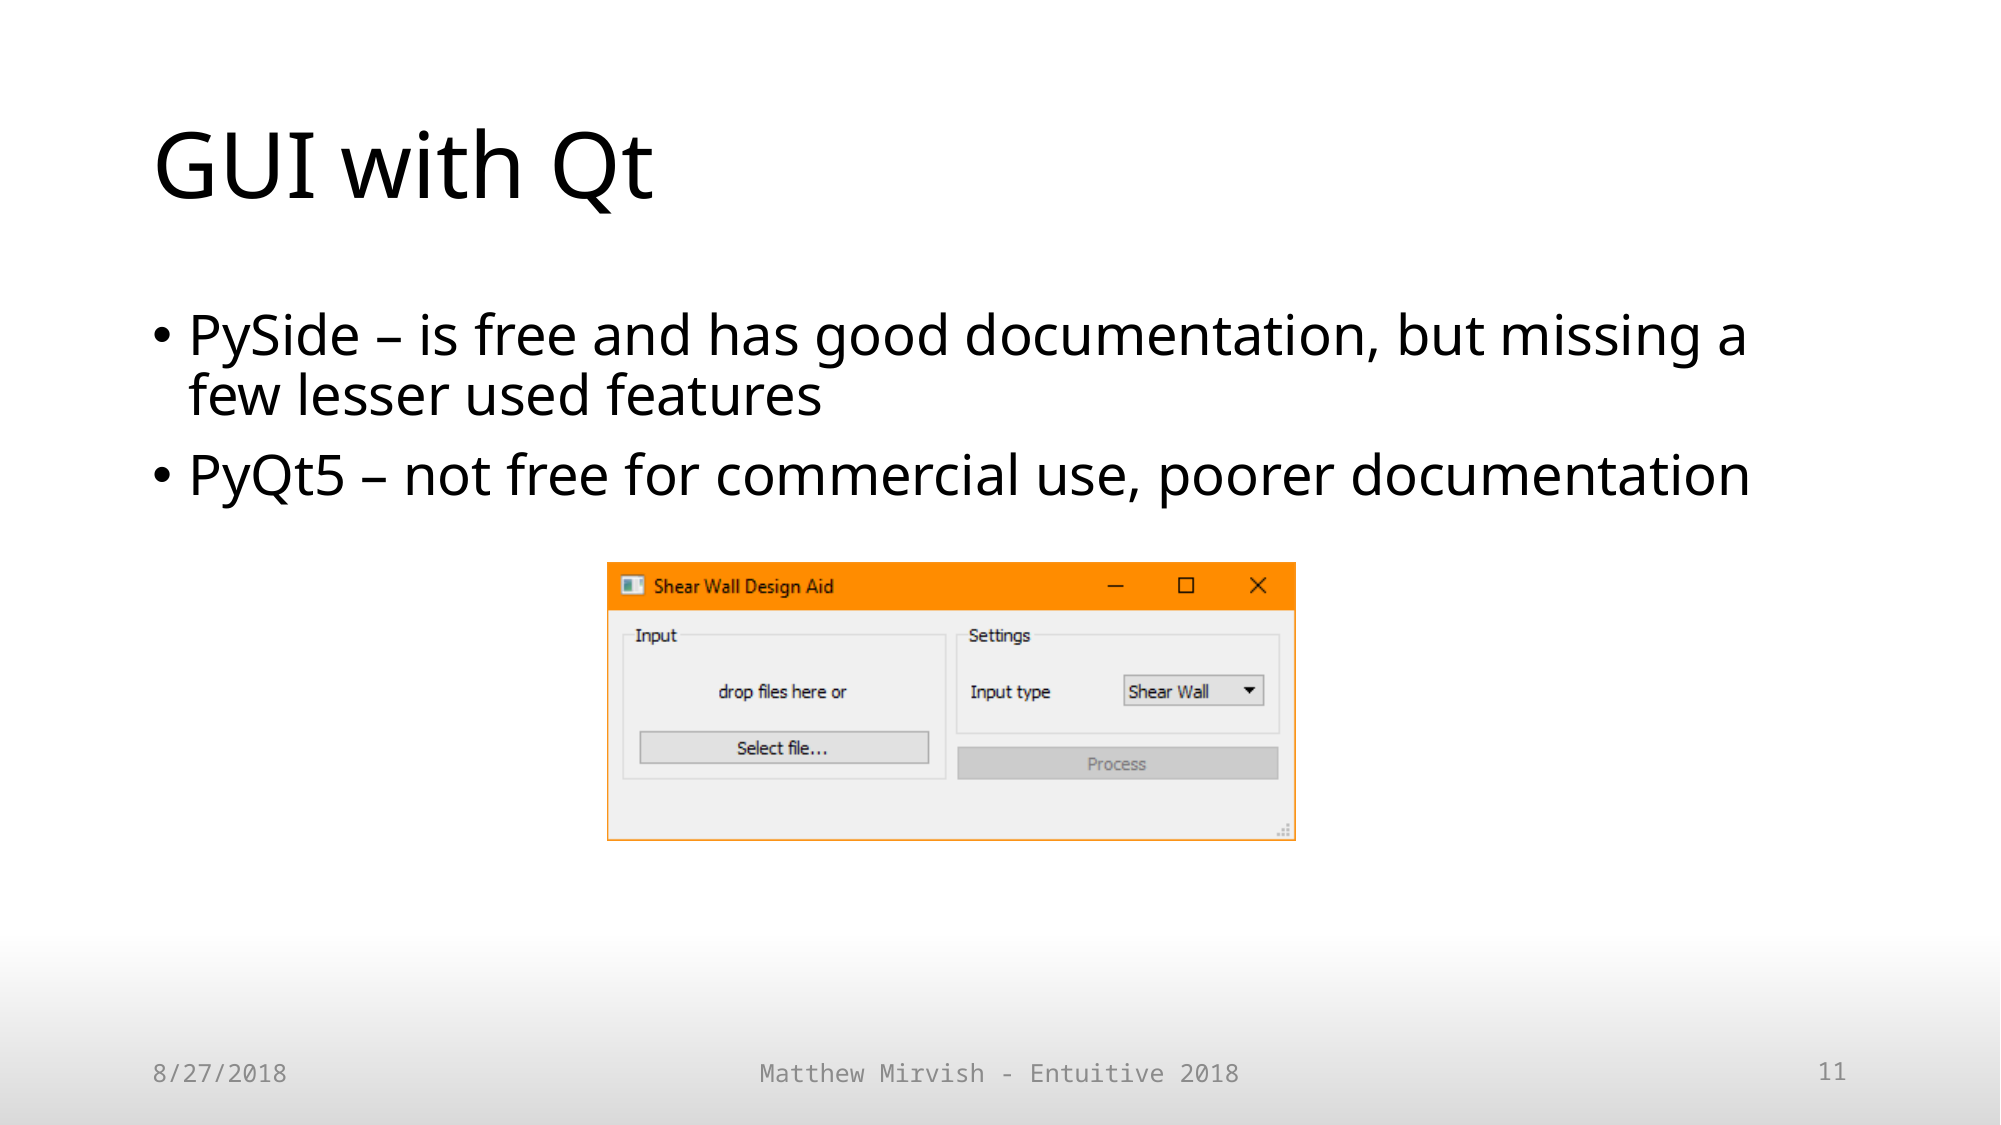

# GUI with Qt
PySide – is free and has good documentation, but missing a few lesser used features
PyQt5 – not free for commercial use, poorer documentation
8/27/2018
Matthew Mirvish - Entuitive 2018